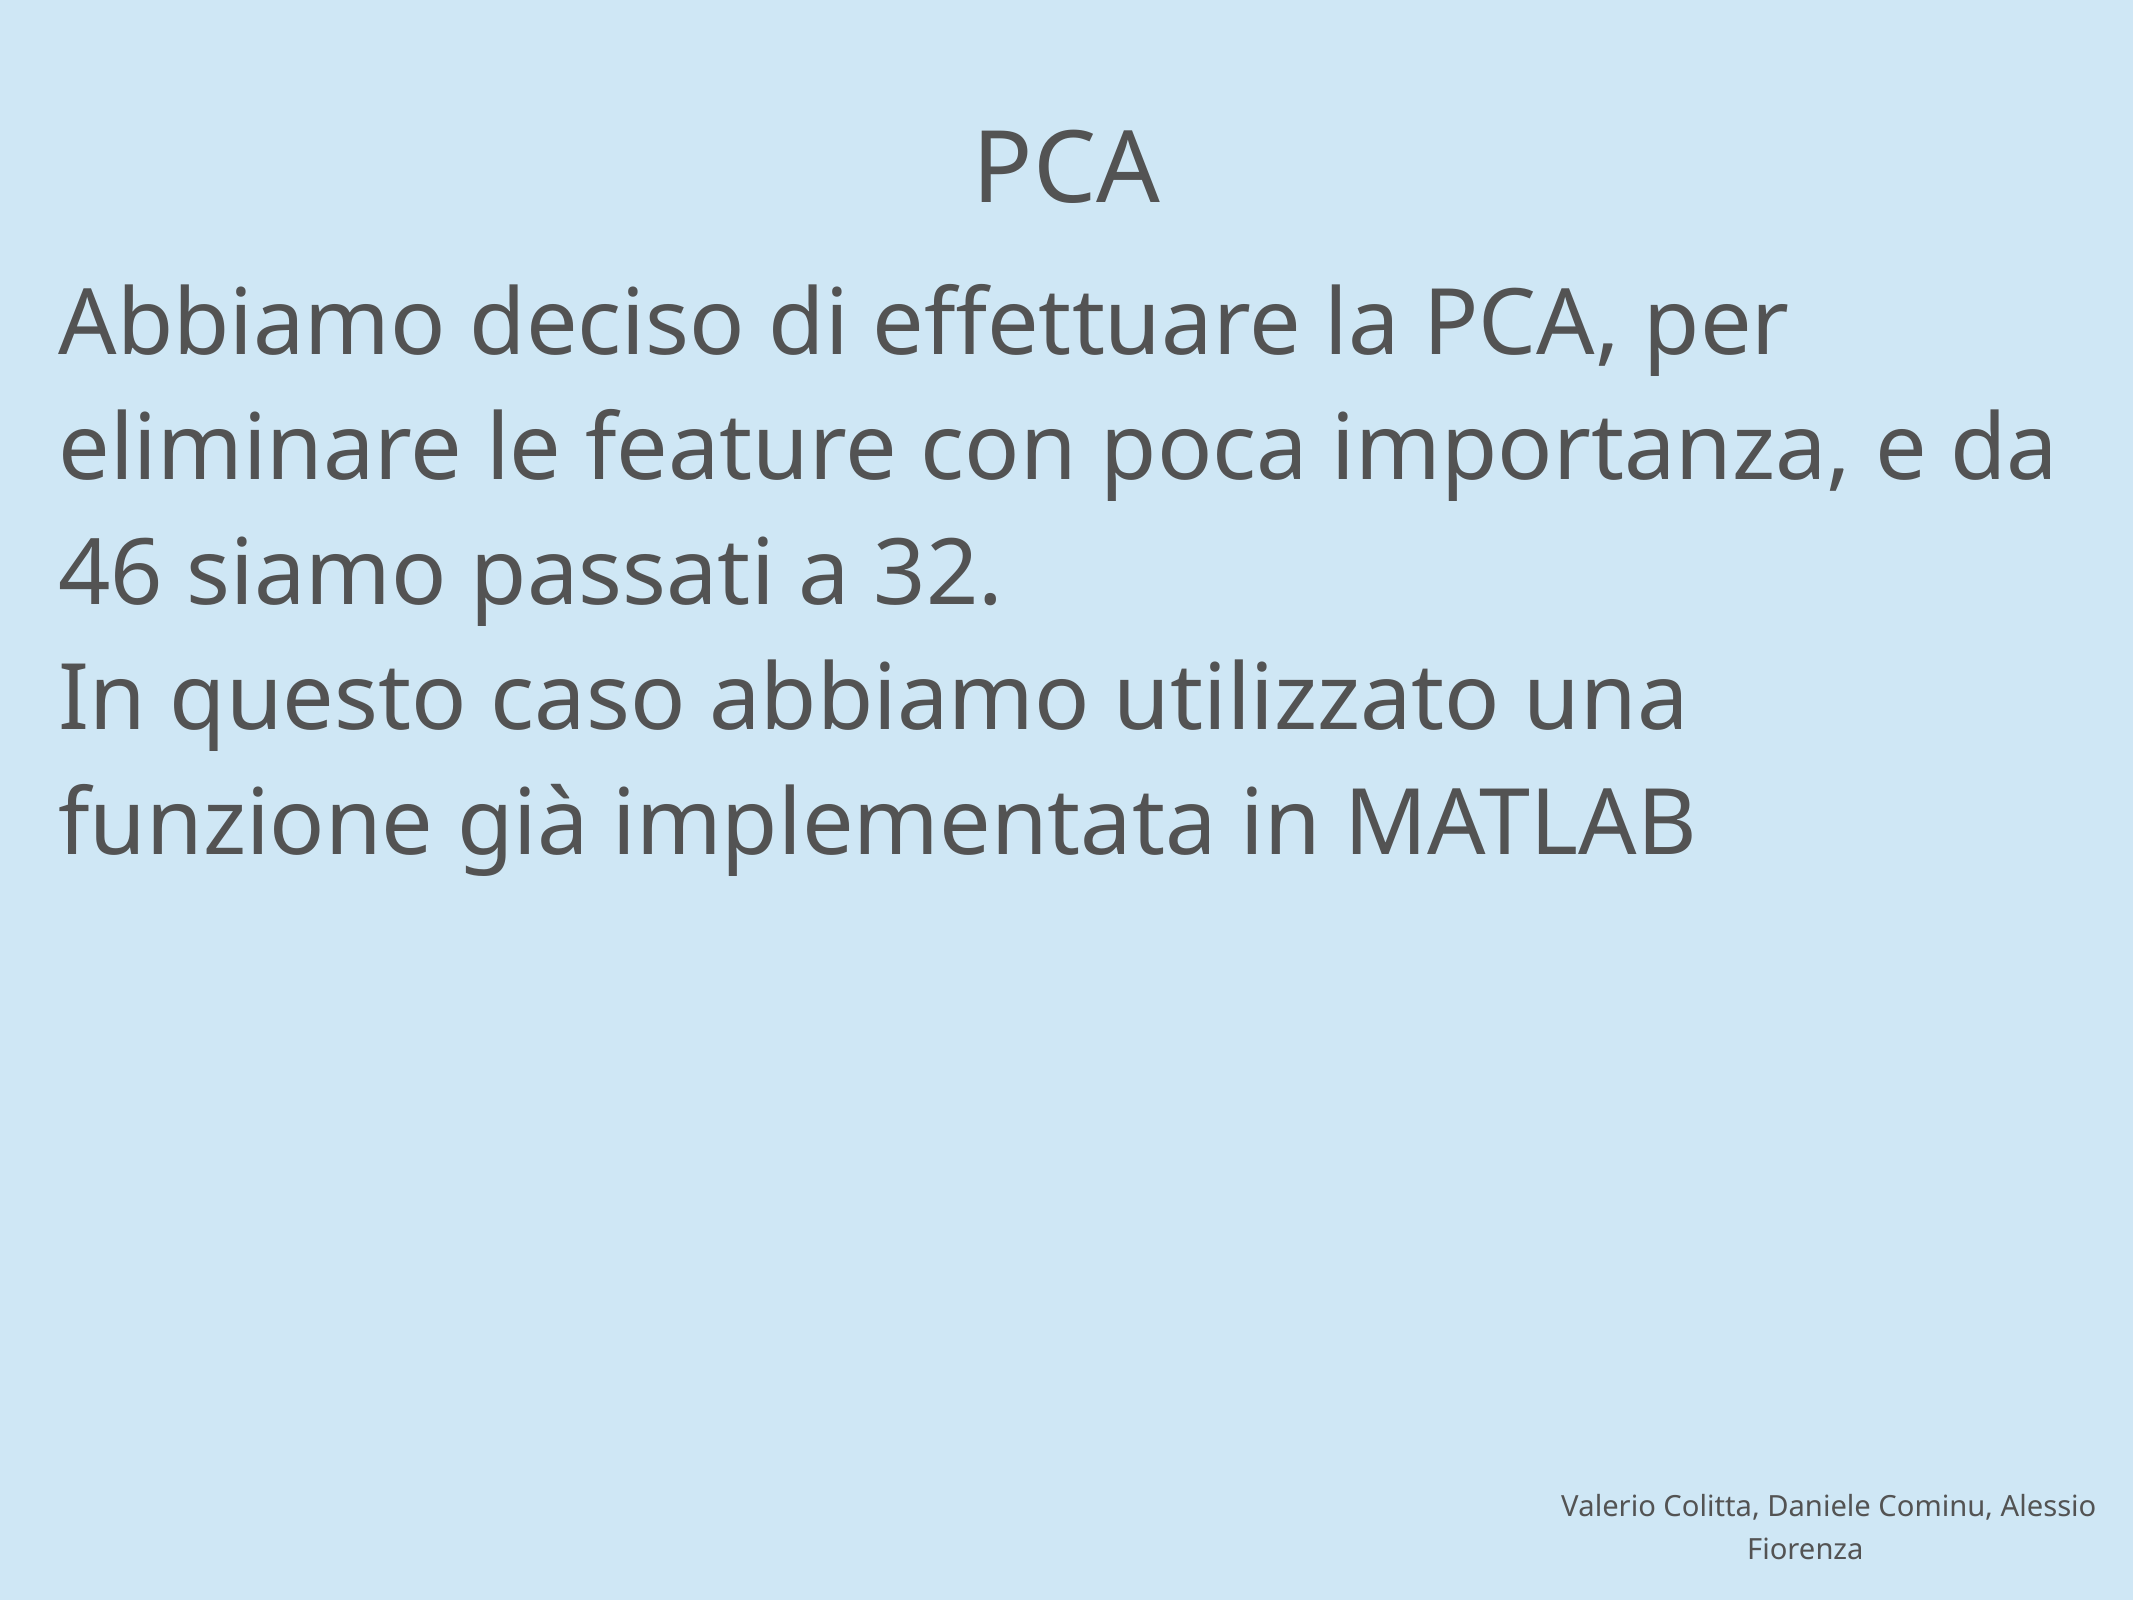

# PCA
Abbiamo deciso di effettuare la PCA, per eliminare le feature con poca importanza, e da 46 siamo passati a 32.
In questo caso abbiamo utilizzato una funzione già implementata in MATLAB
Valerio Colitta, Daniele Cominu, Alessio Fiorenza